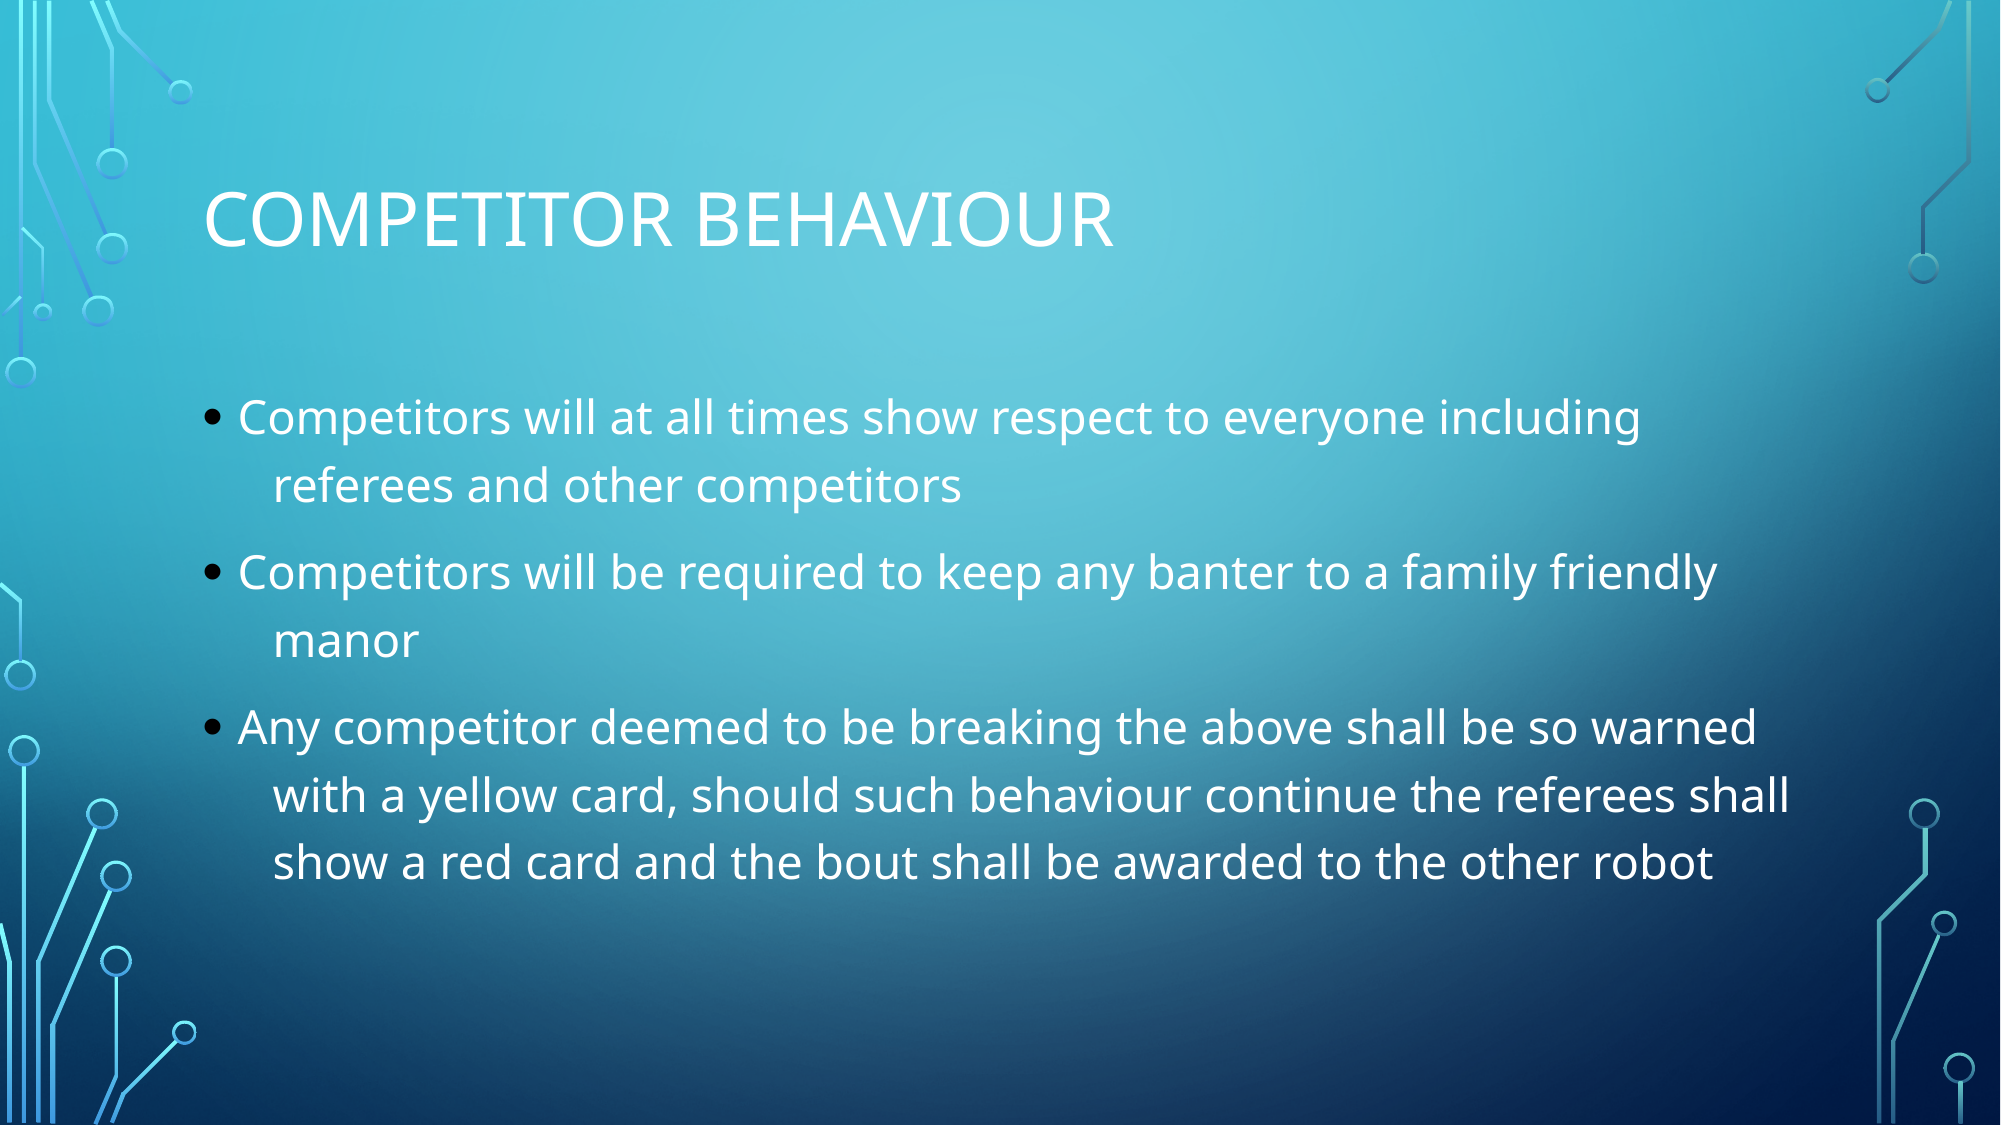

# Competitor Behaviour
Competitors will at all times show respect to everyone including referees and other competitors
Competitors will be required to keep any banter to a family friendly manor
Any competitor deemed to be breaking the above shall be so warned with a yellow card, should such behaviour continue the referees shall show a red card and the bout shall be awarded to the other robot